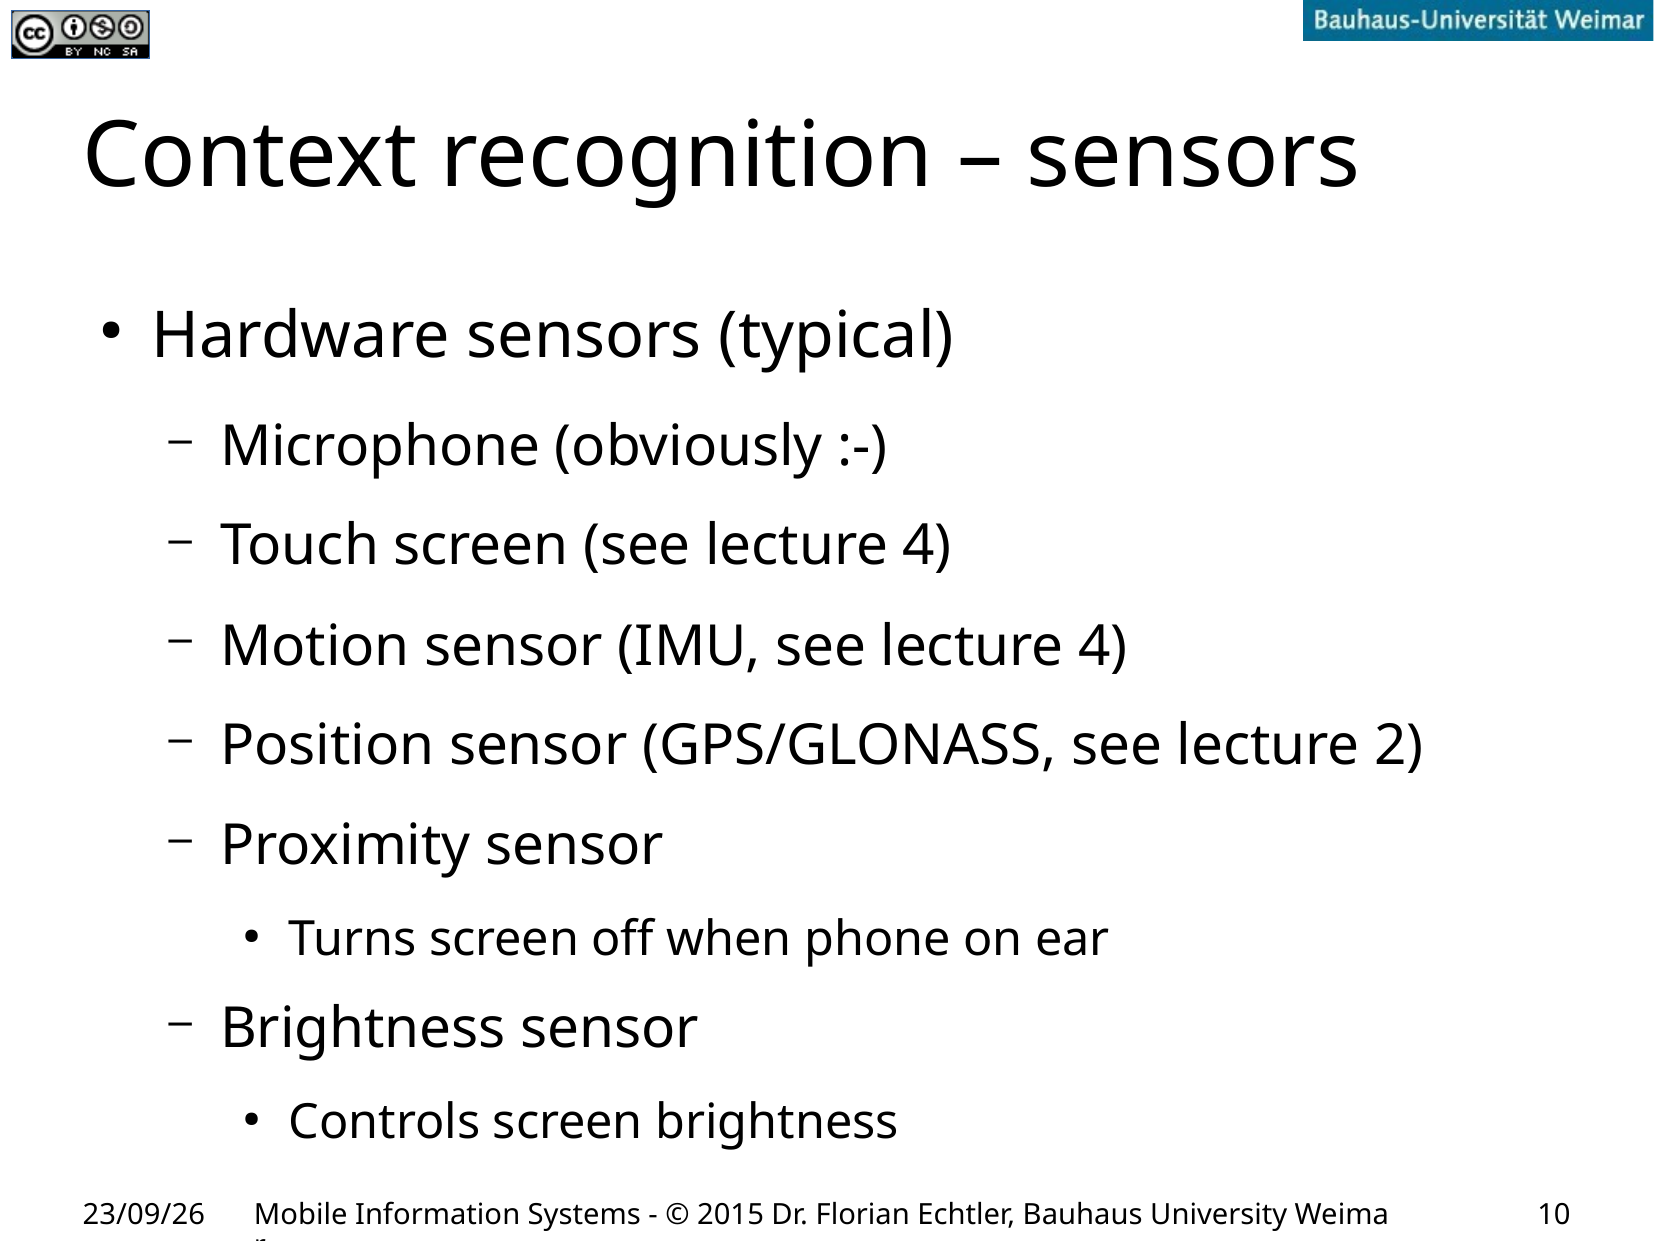

# Context recognition – sensors
Hardware sensors (typical)
Microphone (obviously :-)
Touch screen (see lecture 4)
Motion sensor (IMU, see lecture 4)
Position sensor (GPS/GLONASS, see lecture 2)
Proximity sensor
Turns screen off when phone on ear
Brightness sensor
Controls screen brightness
Mobile Information Systems - © 2015 Dr. Florian Echtler, Bauhaus University Weimar
10